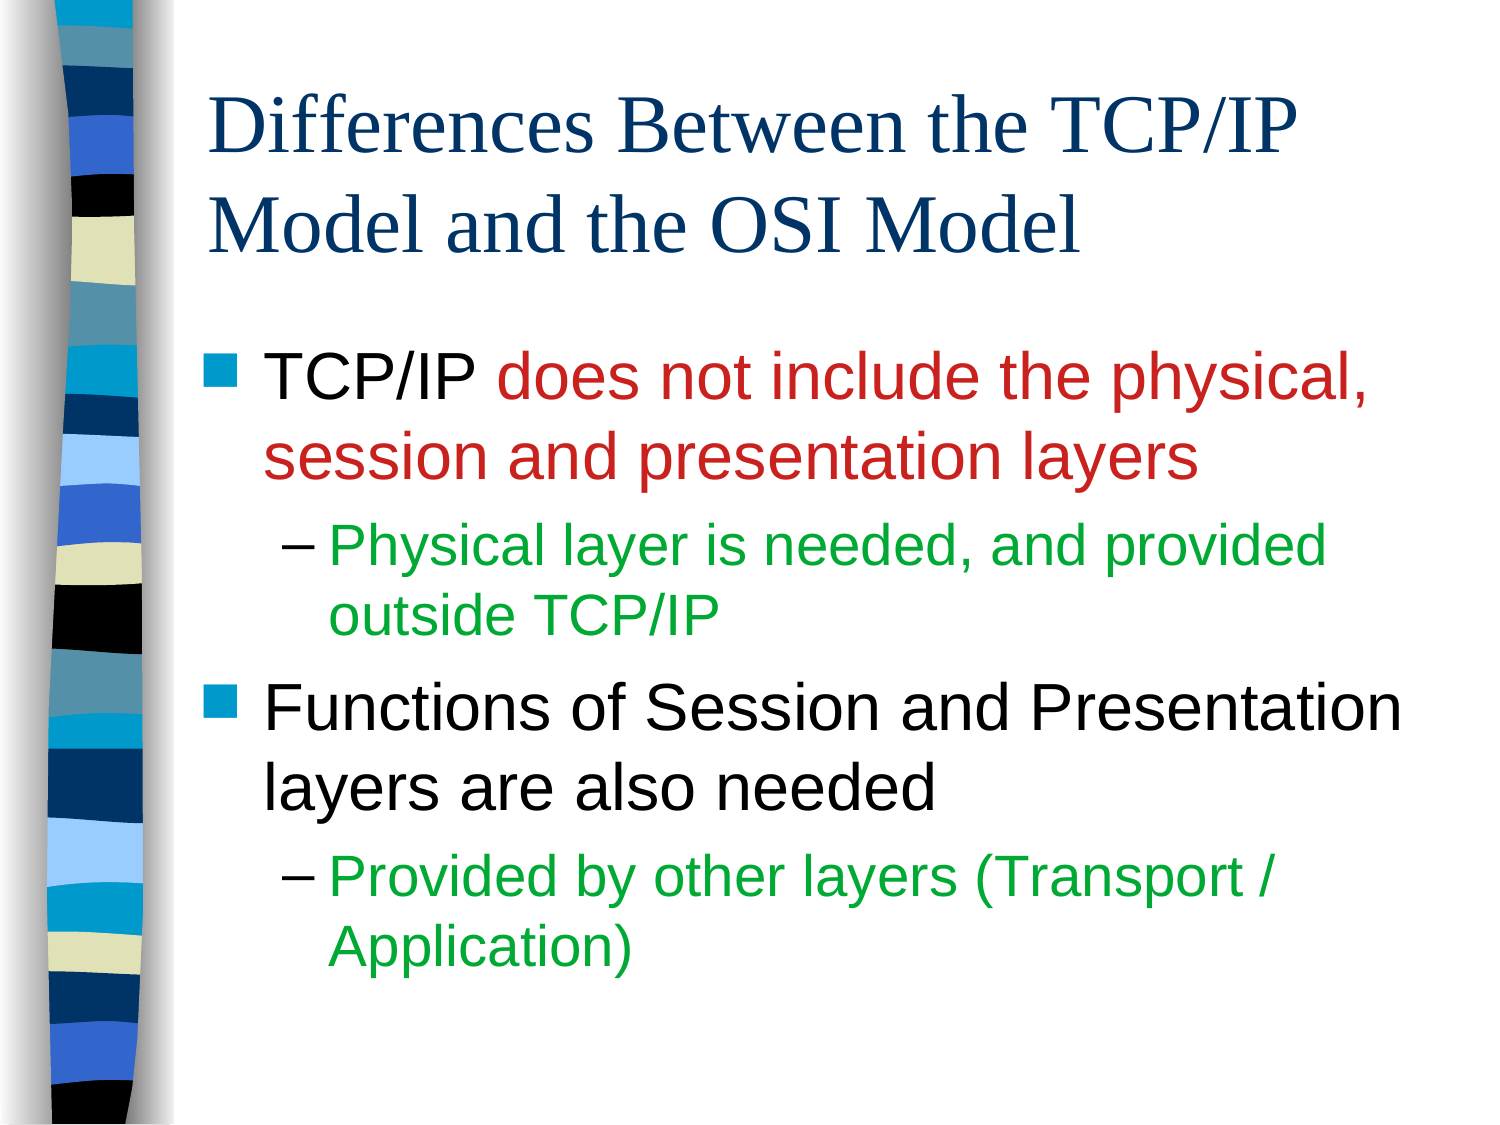

# Differences Between the TCP/IP Model and the OSI Model
TCP/IP does not include the physical, session and presentation layers
Physical layer is needed, and provided outside TCP/IP
Functions of Session and Presentation layers are also needed
Provided by other layers (Transport / Application)